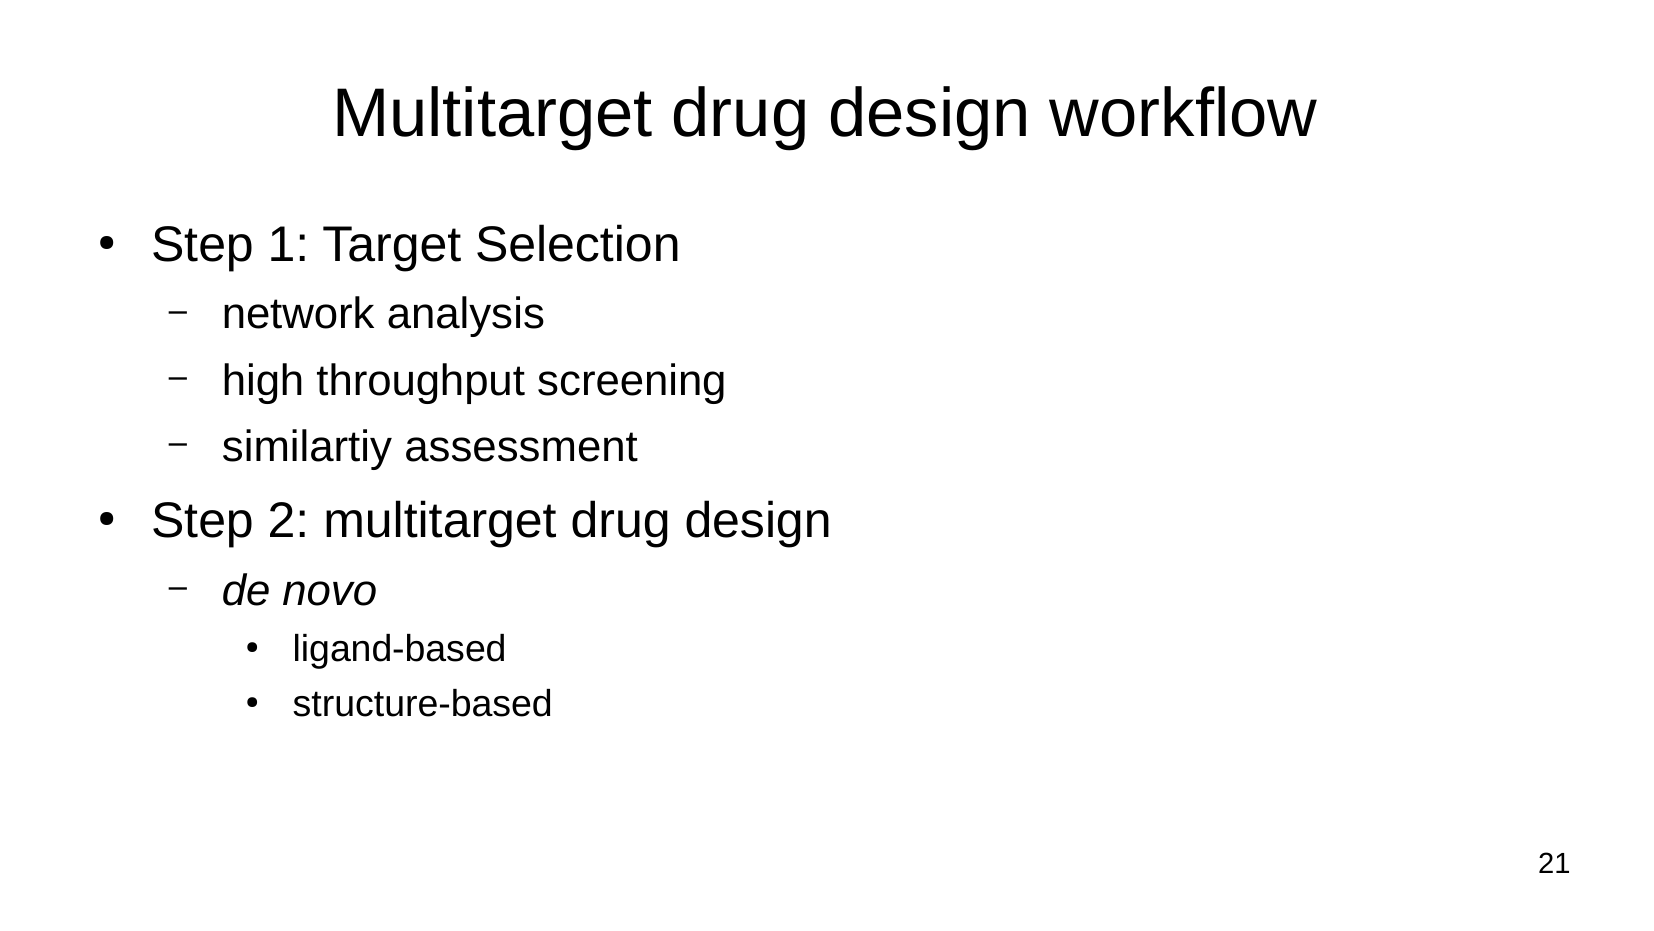

# Multitarget drug design workflow
Step 1: Target Selection
network analysis
high throughput screening
similartiy assessment
Step 2: multitarget drug design
de novo
ligand-based
structure-based
21